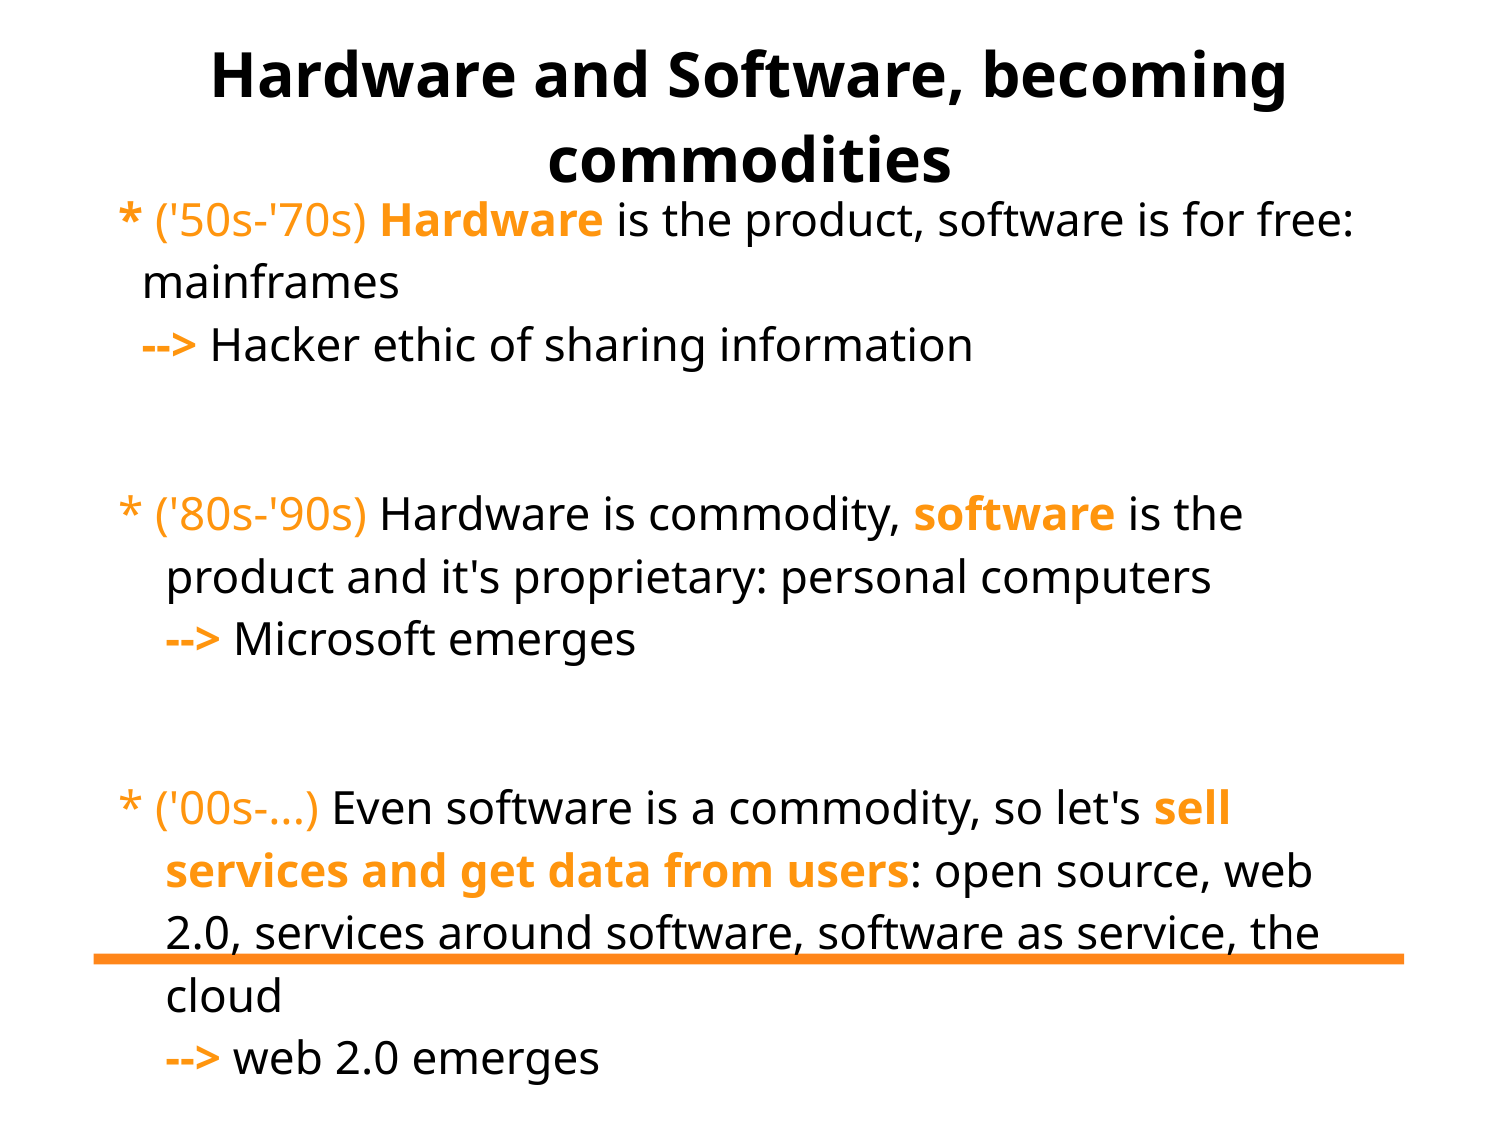

# Hardware and Software, becoming commodities
* ('50s-'70s) Hardware is the product, software is for free: mainframes
--> Hacker ethic of sharing information
* ('80s-'90s) Hardware is commodity, software is the product and it's proprietary: personal computers
--> Microsoft emerges
* ('00s-...) Even software is a commodity, so let's sell services and get data from users: open source, web 2.0, services around software, software as service, the cloud
--> web 2.0 emerges